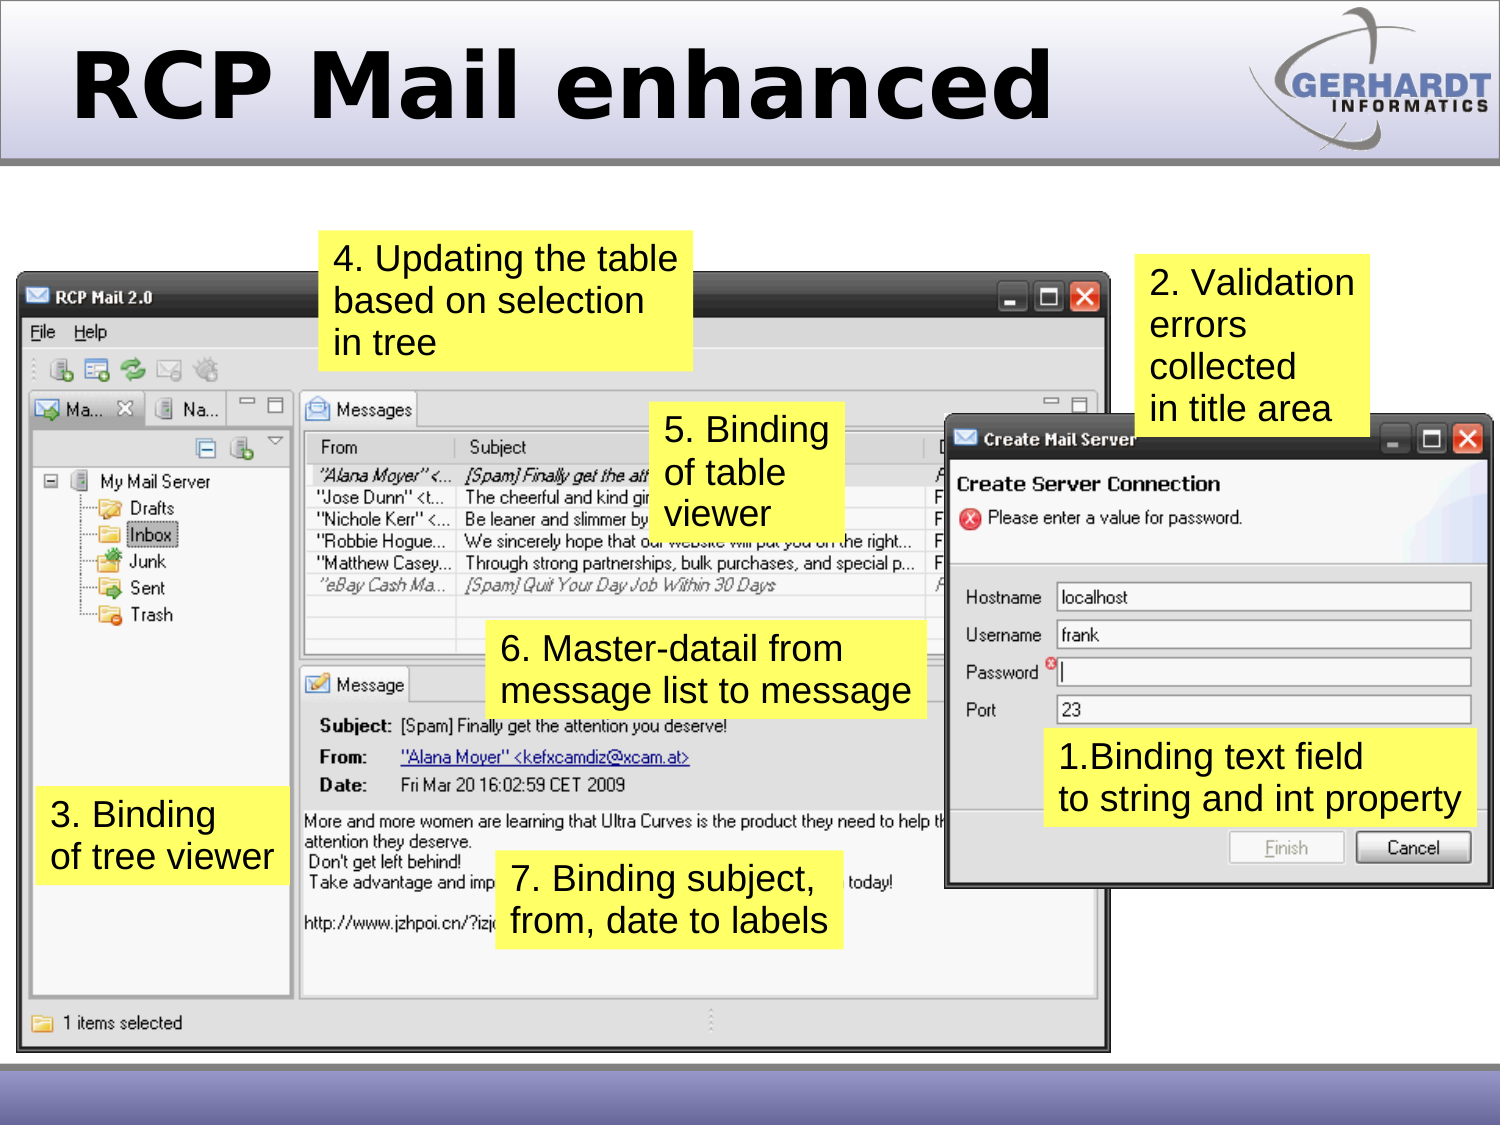

# RCP Mail enhanced
4. Updating the table
based on selection
in tree
2. Validation
errors
collected
in title area
5. Binding
of table
viewer
6. Master-datail from
message list to message
1.Binding text field
to string and int property
3. Binding
of tree viewer
7. Binding subject,
from, date to labels